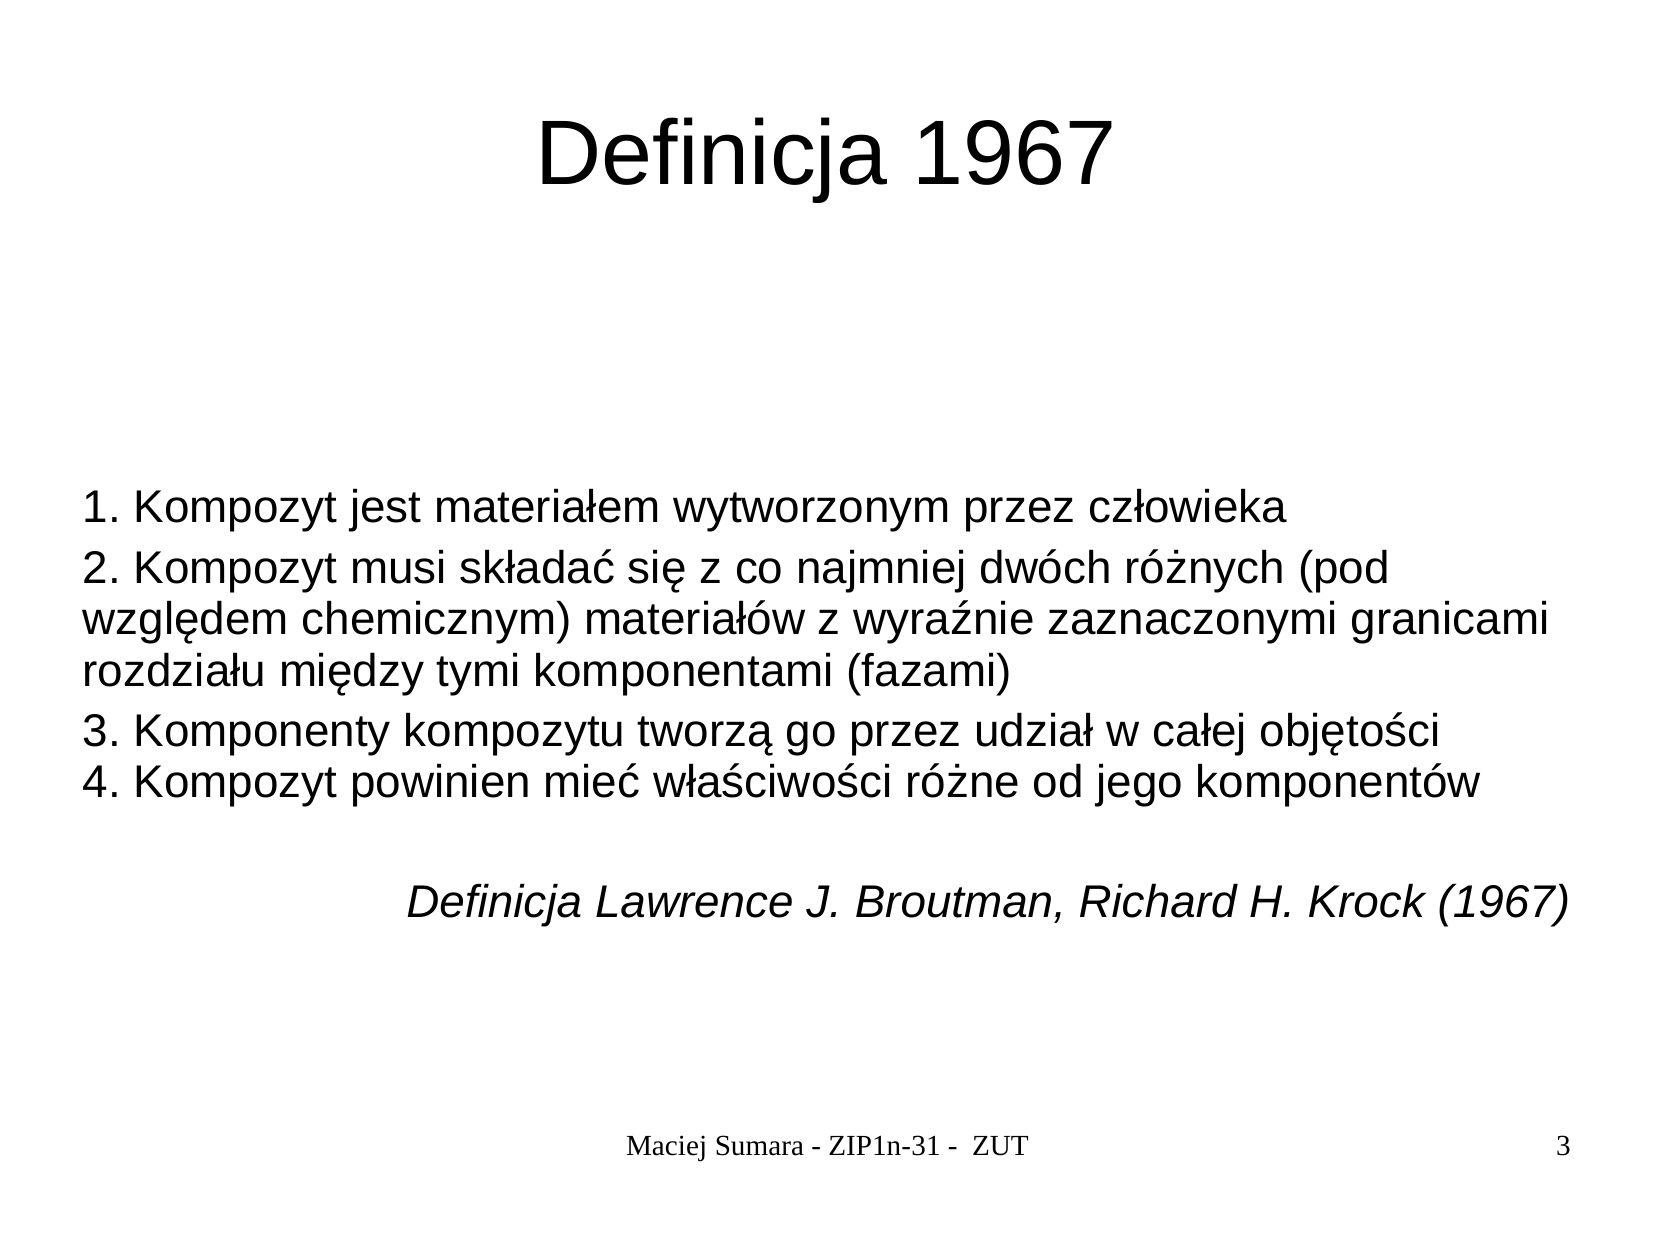

Definicja 1967
# 1. Kompozyt jest materiałem wytworzonym przez człowieka
2. Kompozyt musi składać się z co najmniej dwóch różnych (pod względem chemicznym) materiałów z wyraźnie zaznaczonymi granicami rozdziału między tymi komponentami (fazami)
3. Komponenty kompozytu tworzą go przez udział w całej objętości
4. Kompozyt powinien mieć właściwości różne od jego komponentów
Definicja Lawrence J. Broutman, Richard H. Krock (1967)
Maciej Sumara - ZIP1n-31 - ZUT
3